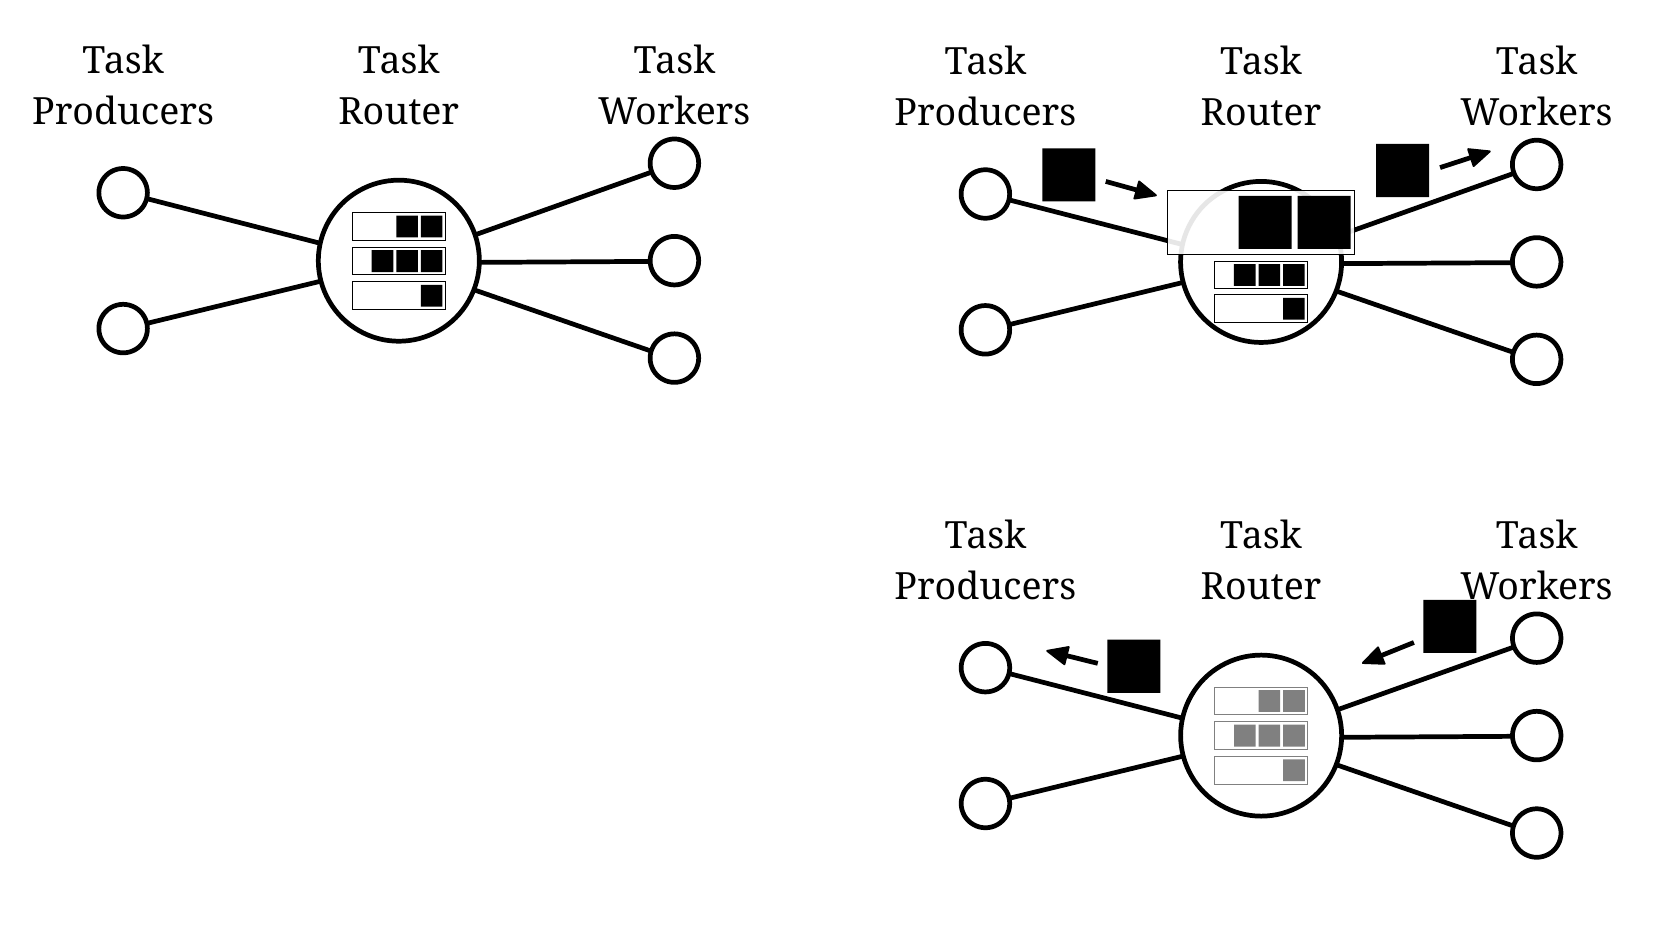

Task
Producers
Task
Router
Task
Workers
Task
Producers
Task
Router
Task
Workers
Task
Producers
Task
Router
Task
Workers